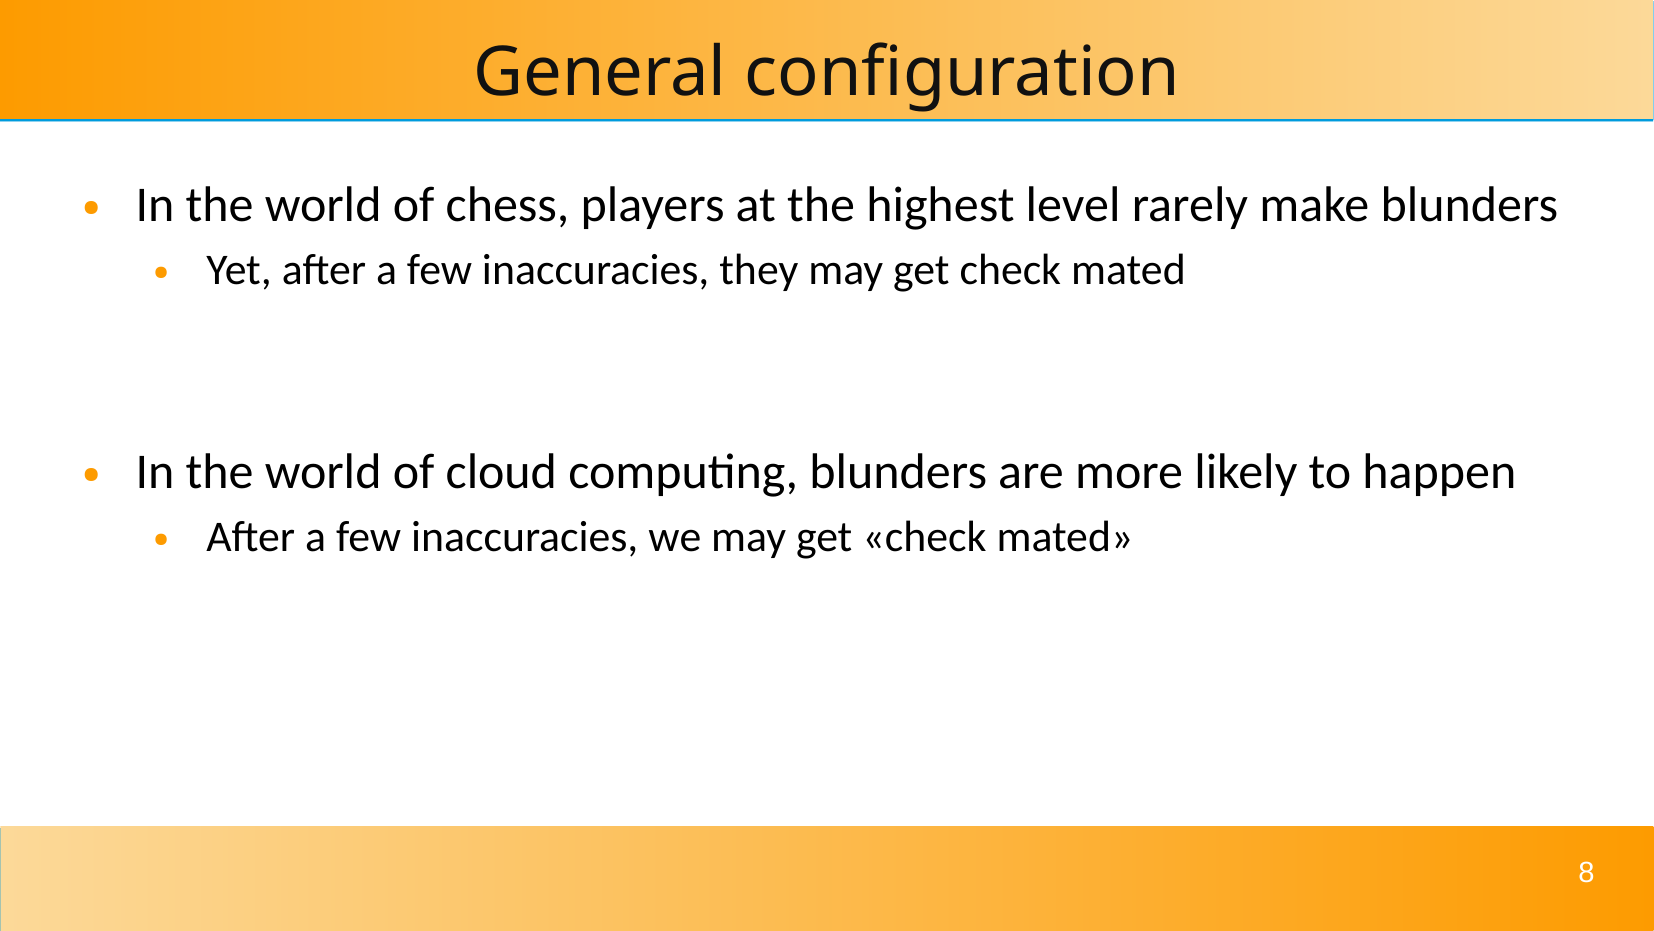

# General configuration
In the world of chess, players at the highest level rarely make blunders
Yet, after a few inaccuracies, they may get check mated
In the world of cloud computing, blunders are more likely to happen
After a few inaccuracies, we may get «check mated»
8